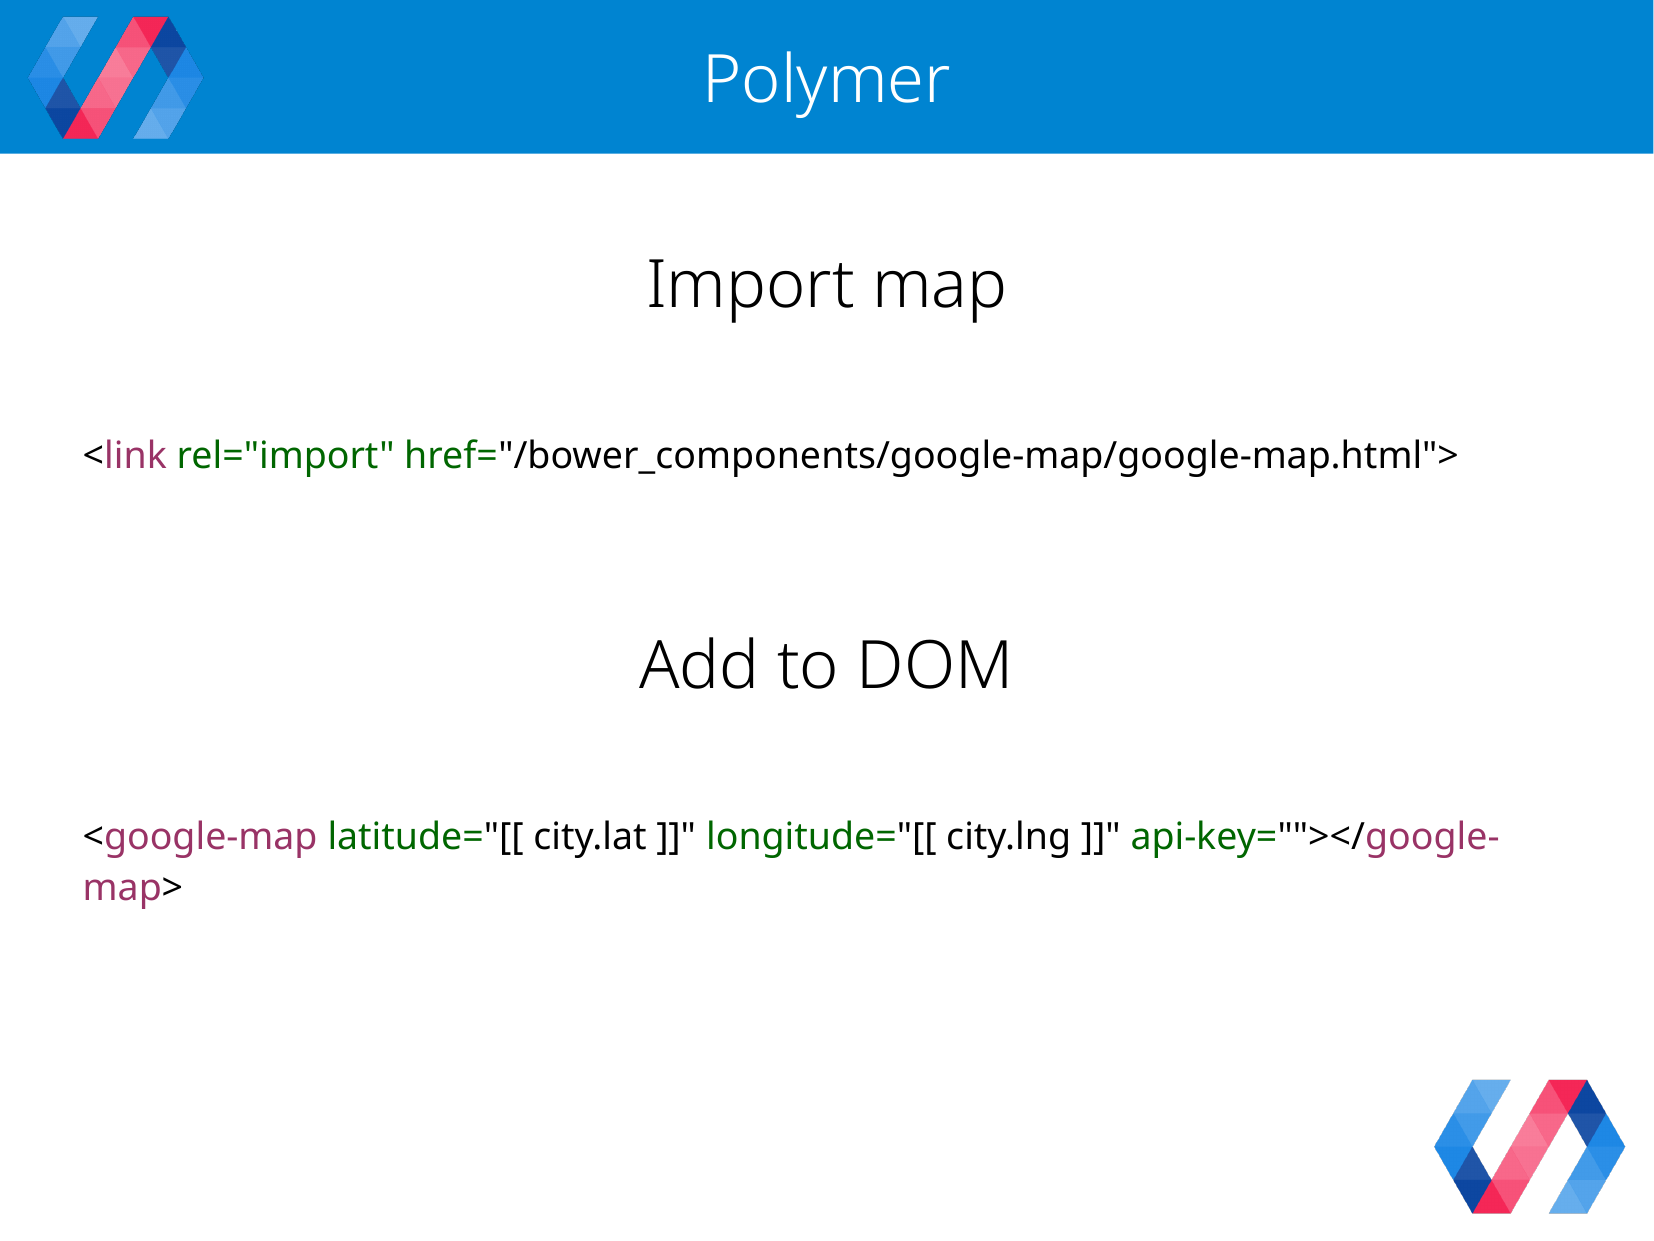

# Polymer
Import map
<link rel="import" href="/bower_components/google-map/google-map.html">
Add to DOM
<google-map latitude="[[ city.lat ]]" longitude="[[ city.lng ]]" api-key=""></google-map>